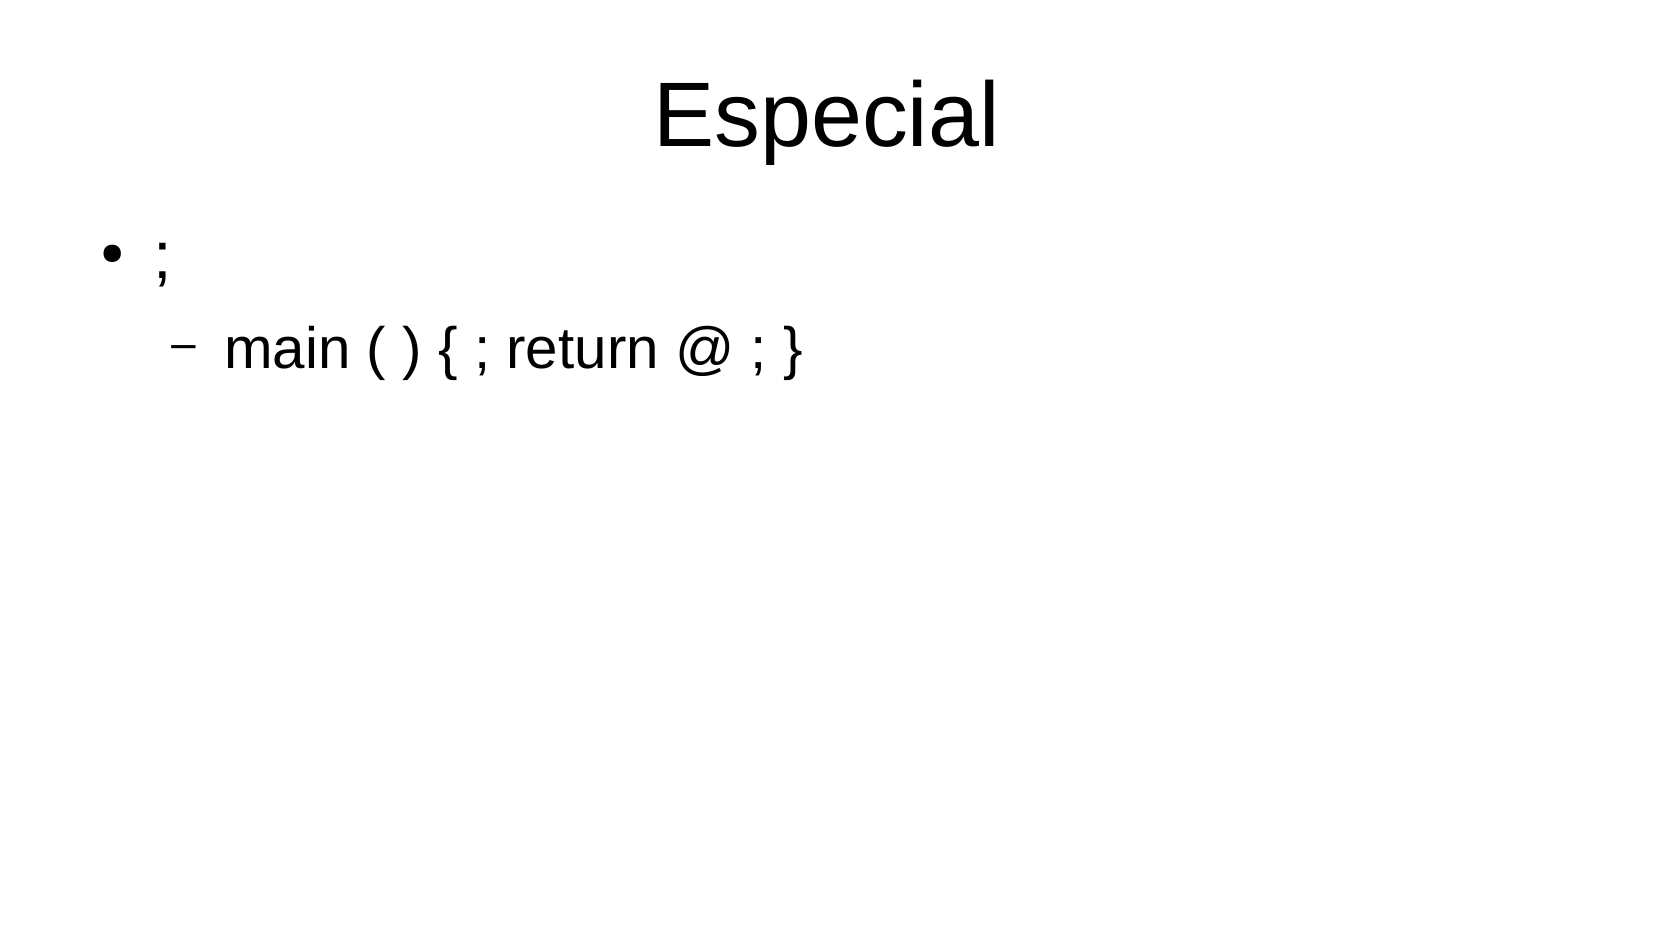

# Especial
;
main ( ) { ; return @ ; }